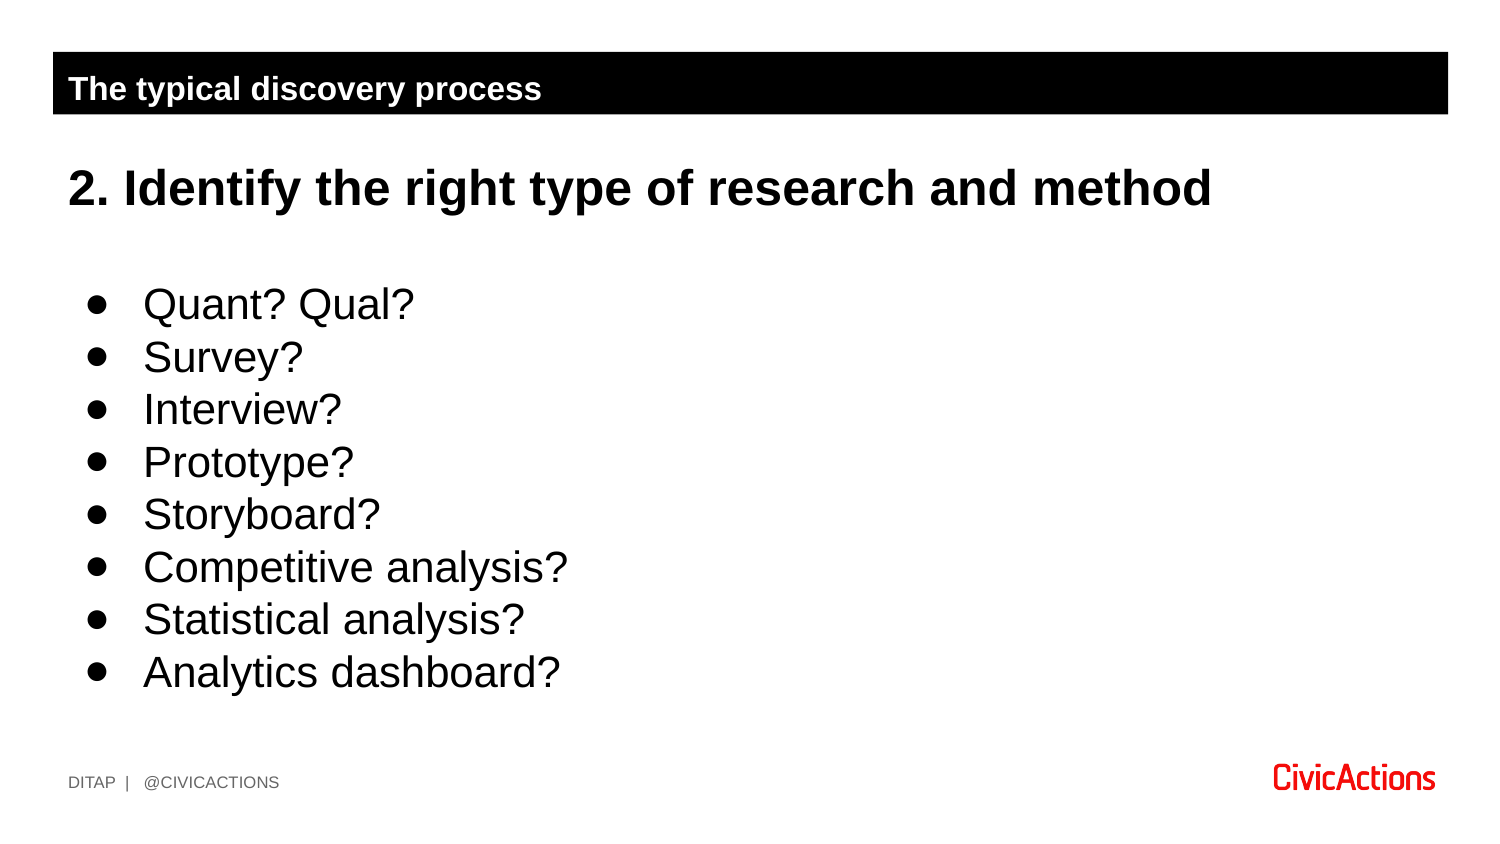

The typical discovery process
2. Identify the right type of research and method
Quant? Qual?
Survey?
Interview?
Prototype?
Storyboard?
Competitive analysis?
Statistical analysis?
Analytics dashboard?
#